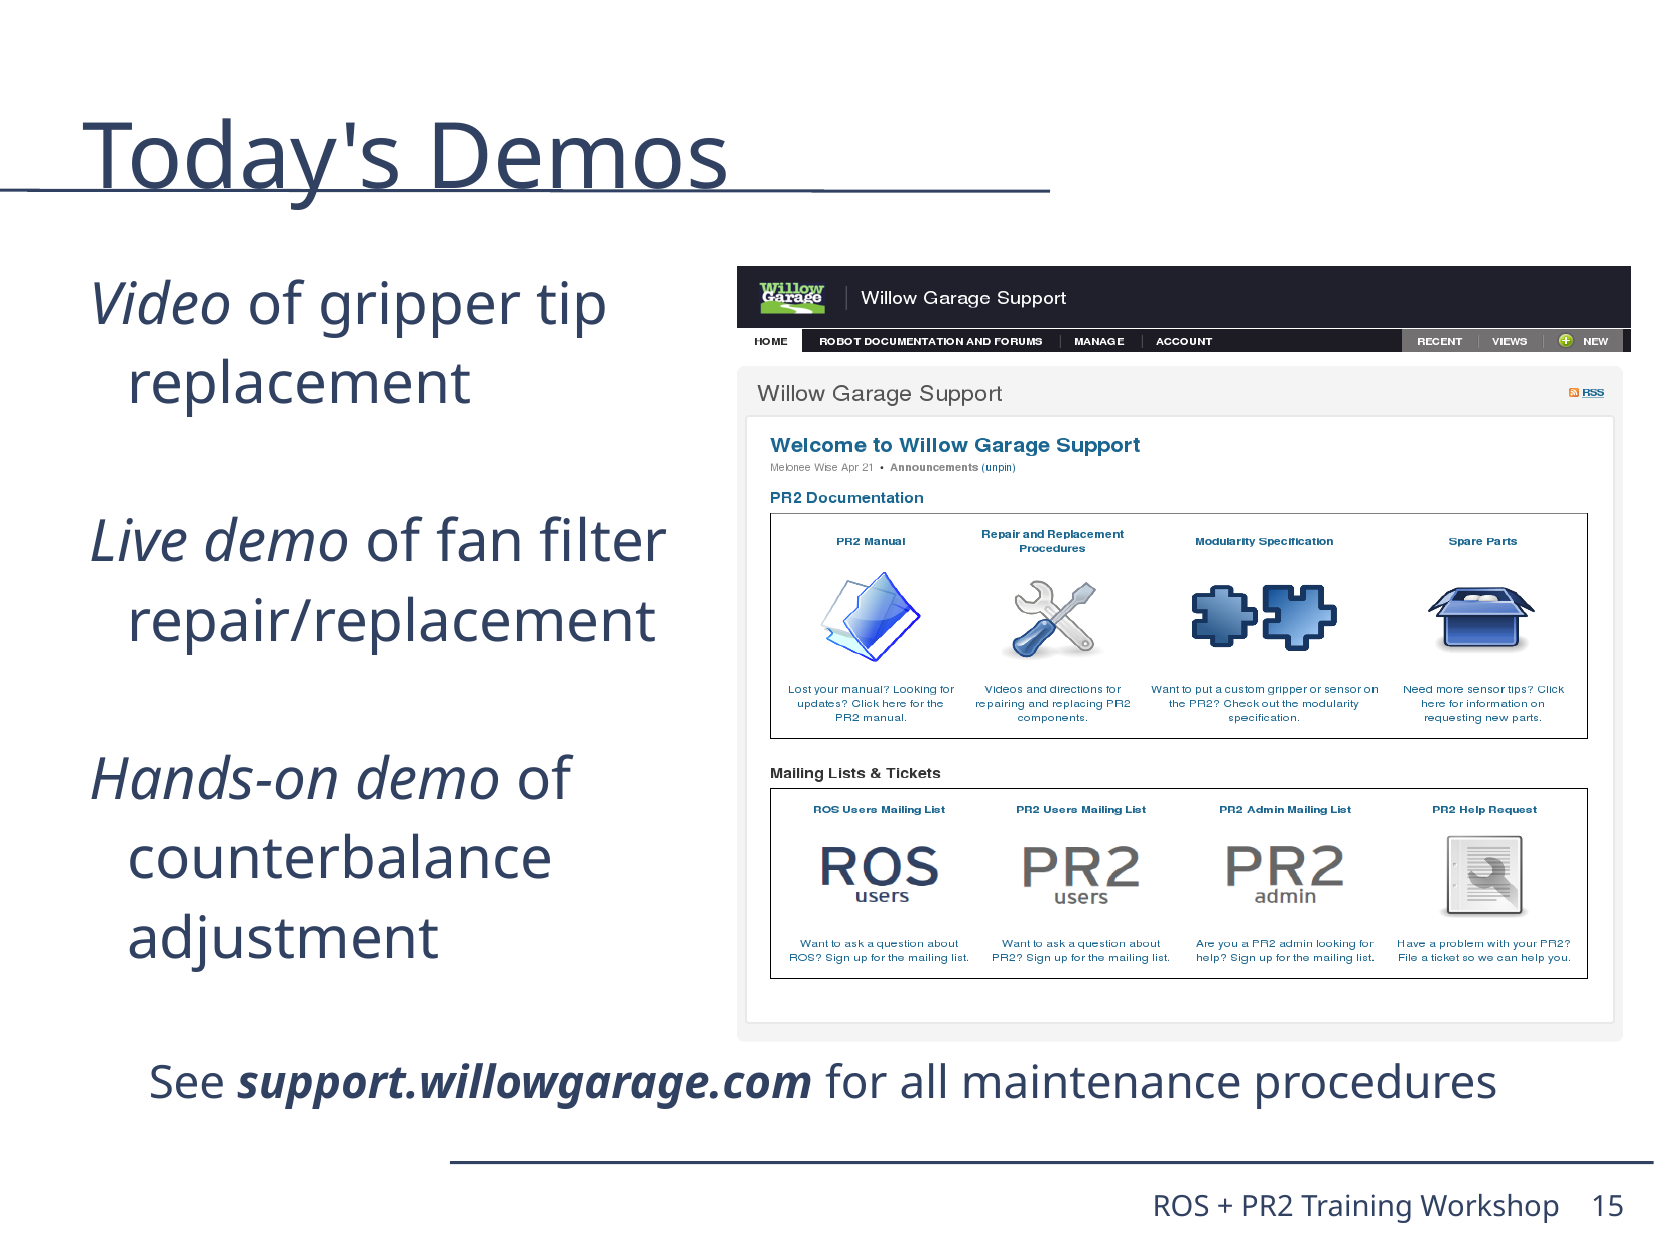

# Today's Demos
Video of gripper tip replacement
Live demo of fan filter repair/replacement
Hands-on demo of counterbalance adjustment
See support.willowgarage.com for all maintenance procedures